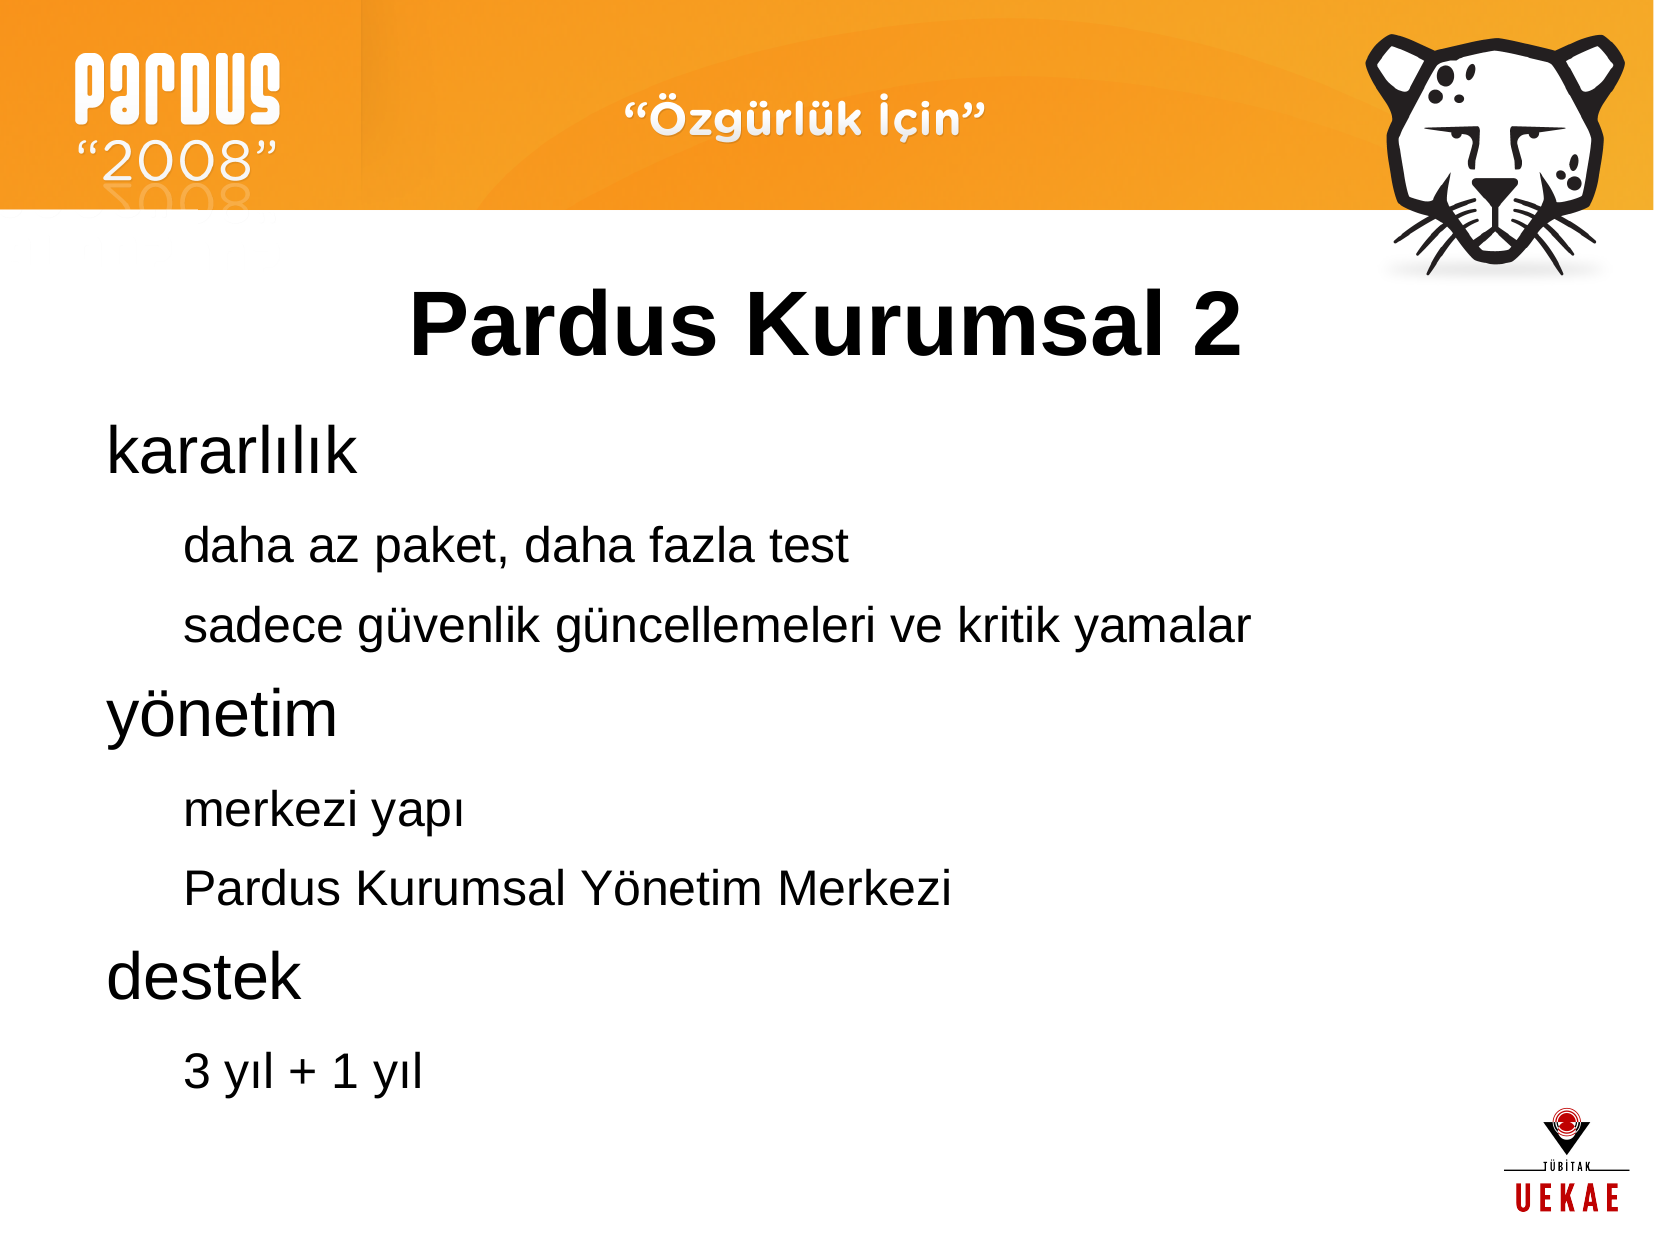

# Pardus Kurumsal 2
kararlılık
daha az paket, daha fazla test
sadece güvenlik güncellemeleri ve kritik yamalar
yönetim
merkezi yapı
Pardus Kurumsal Yönetim Merkezi
destek
3 yıl + 1 yıl